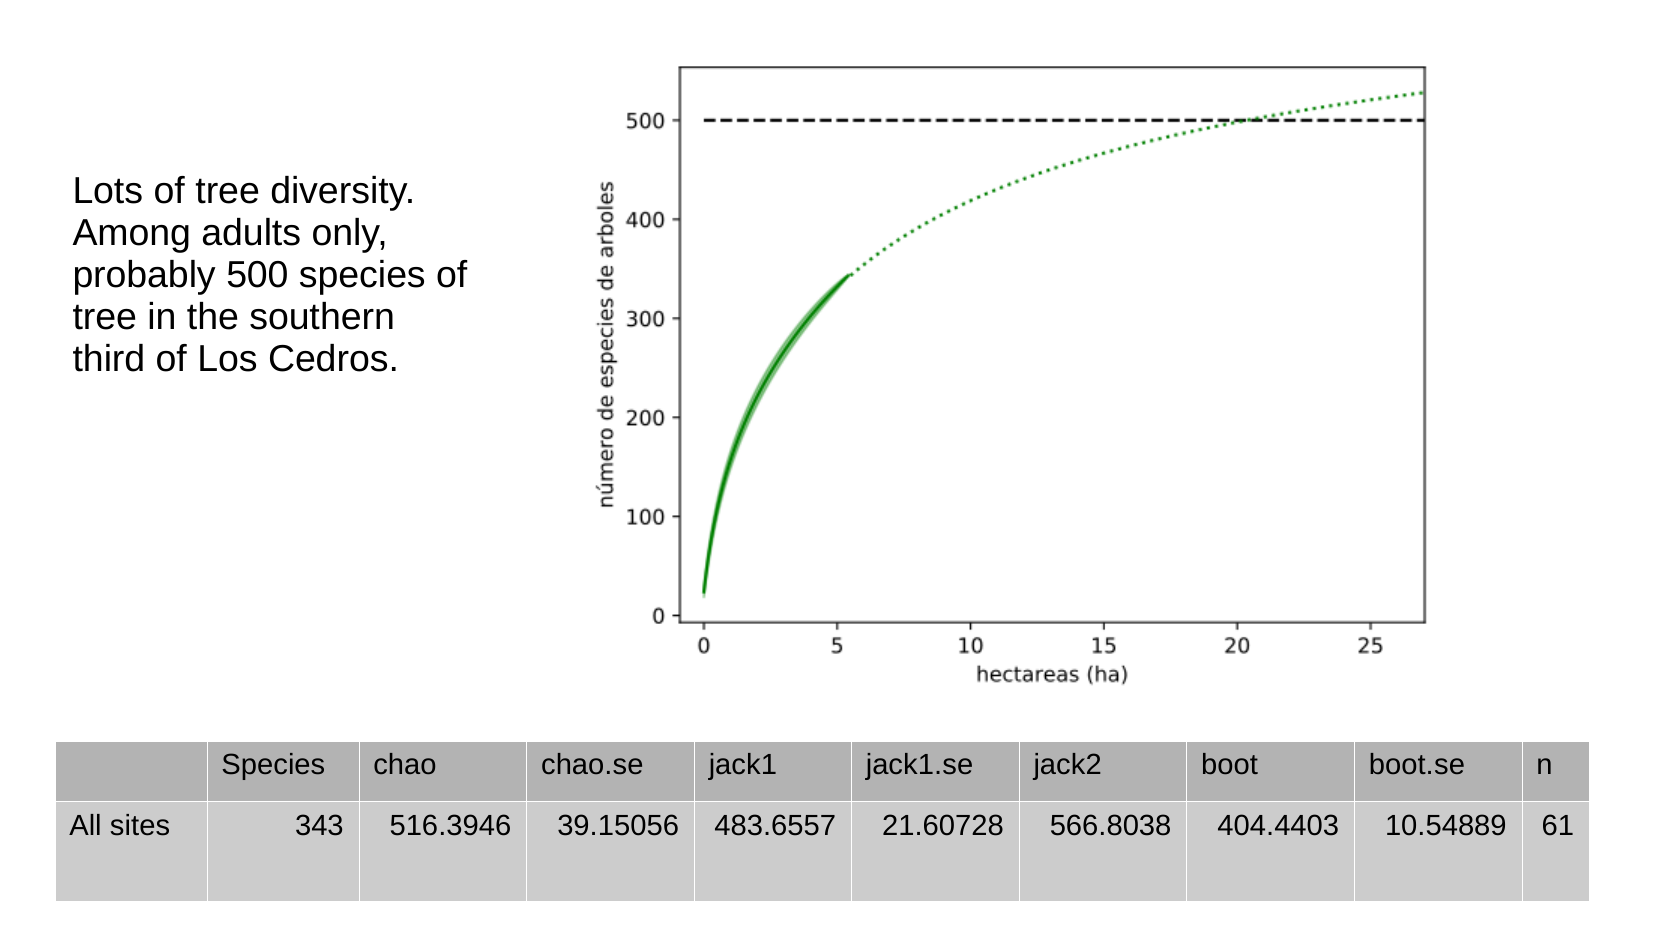

Lots of tree diversity. Among adults only, probably 500 species of tree in the southern third of Los Cedros.
| | Species | chao | chao.se | jack1 | jack1.se | jack2 | boot | boot.se | n |
| --- | --- | --- | --- | --- | --- | --- | --- | --- | --- |
| All sites | 343 | 516.3946 | 39.15056 | 483.6557 | 21.60728 | 566.8038 | 404.4403 | 10.54889 | 61 |